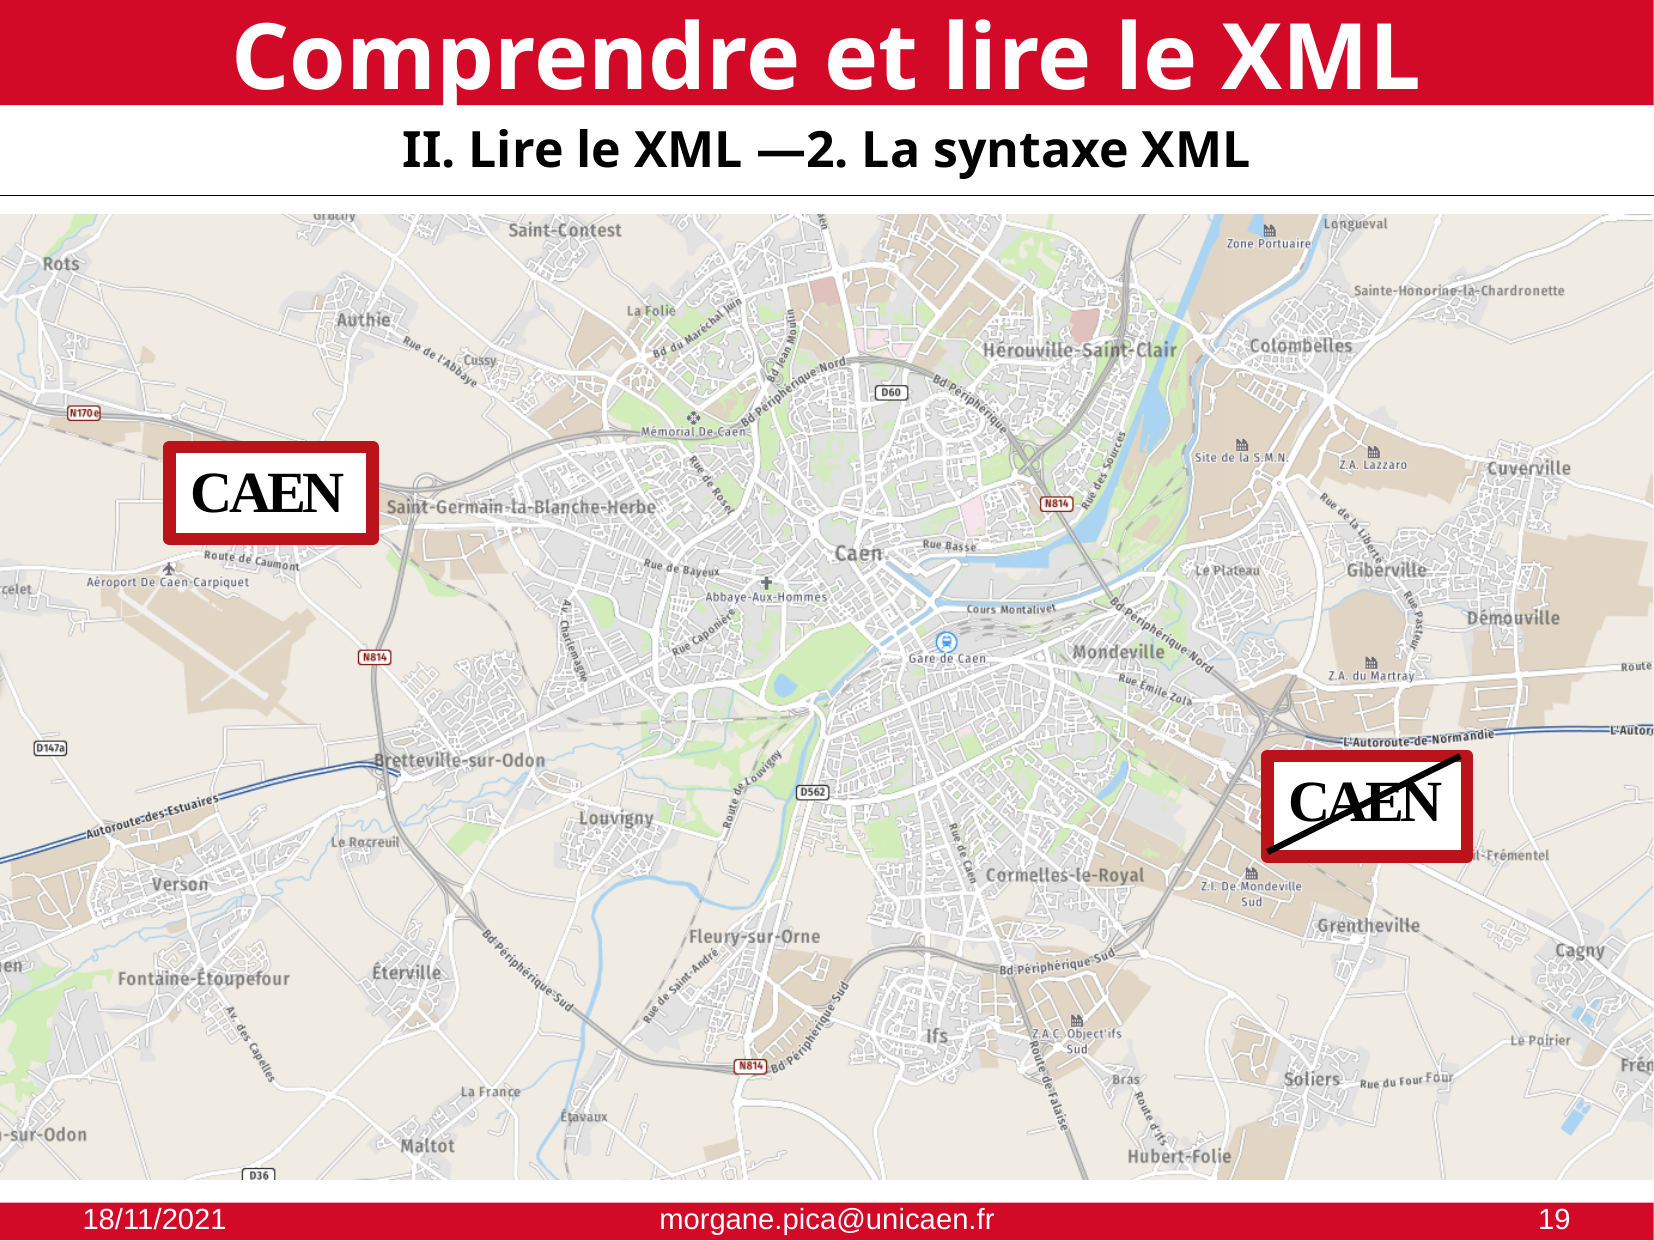

# Comprendre et lire le XML
II. Lire le XML —2. La syntaxe XML
Quelle différence ?
CAEN
CAEN
18/11/2021
morgane.pica@unicaen.fr
19